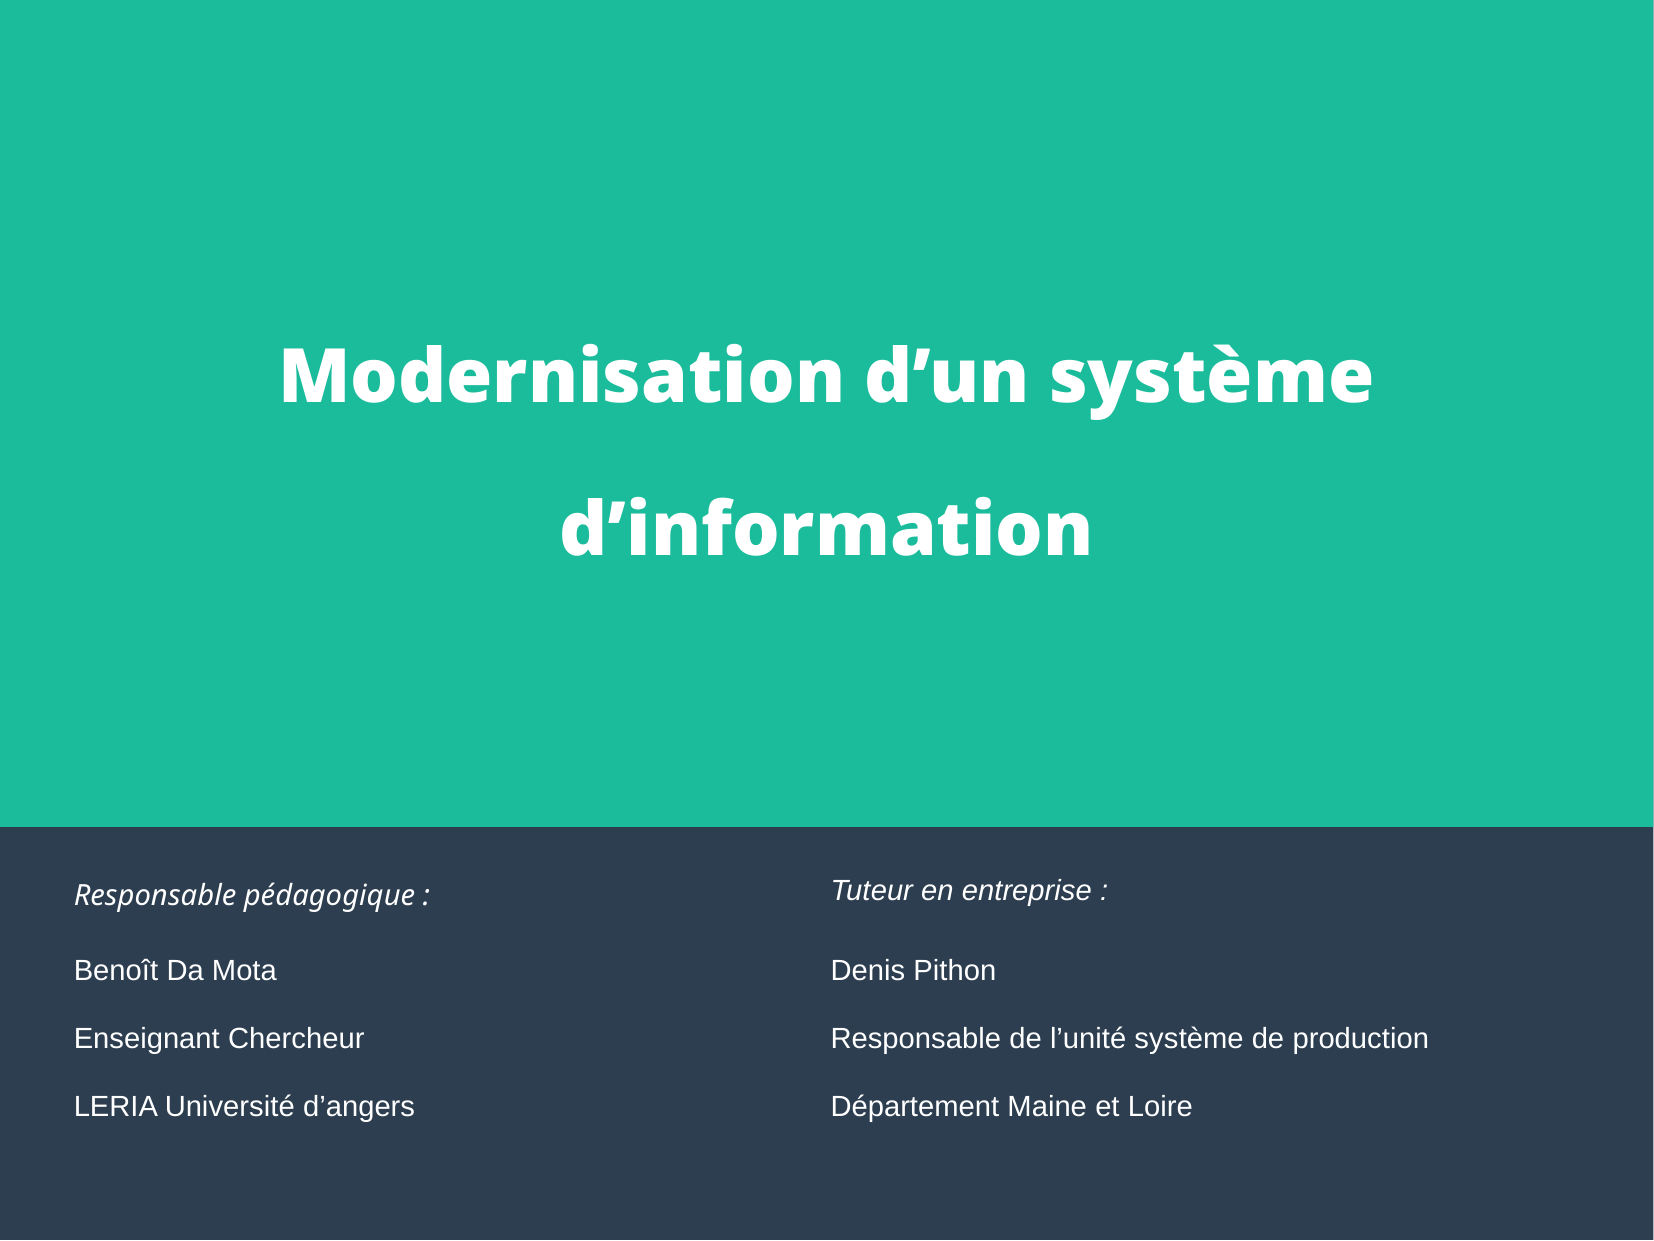

# Modernisation d’un système d’information
| Responsable pédagogique : | Tuteur en entreprise : |
| --- | --- |
| Benoît Da Mota | Denis Pithon |
| Enseignant Chercheur | Responsable de l’unité système de production |
| LERIA Université d’angers | Département Maine et Loire |